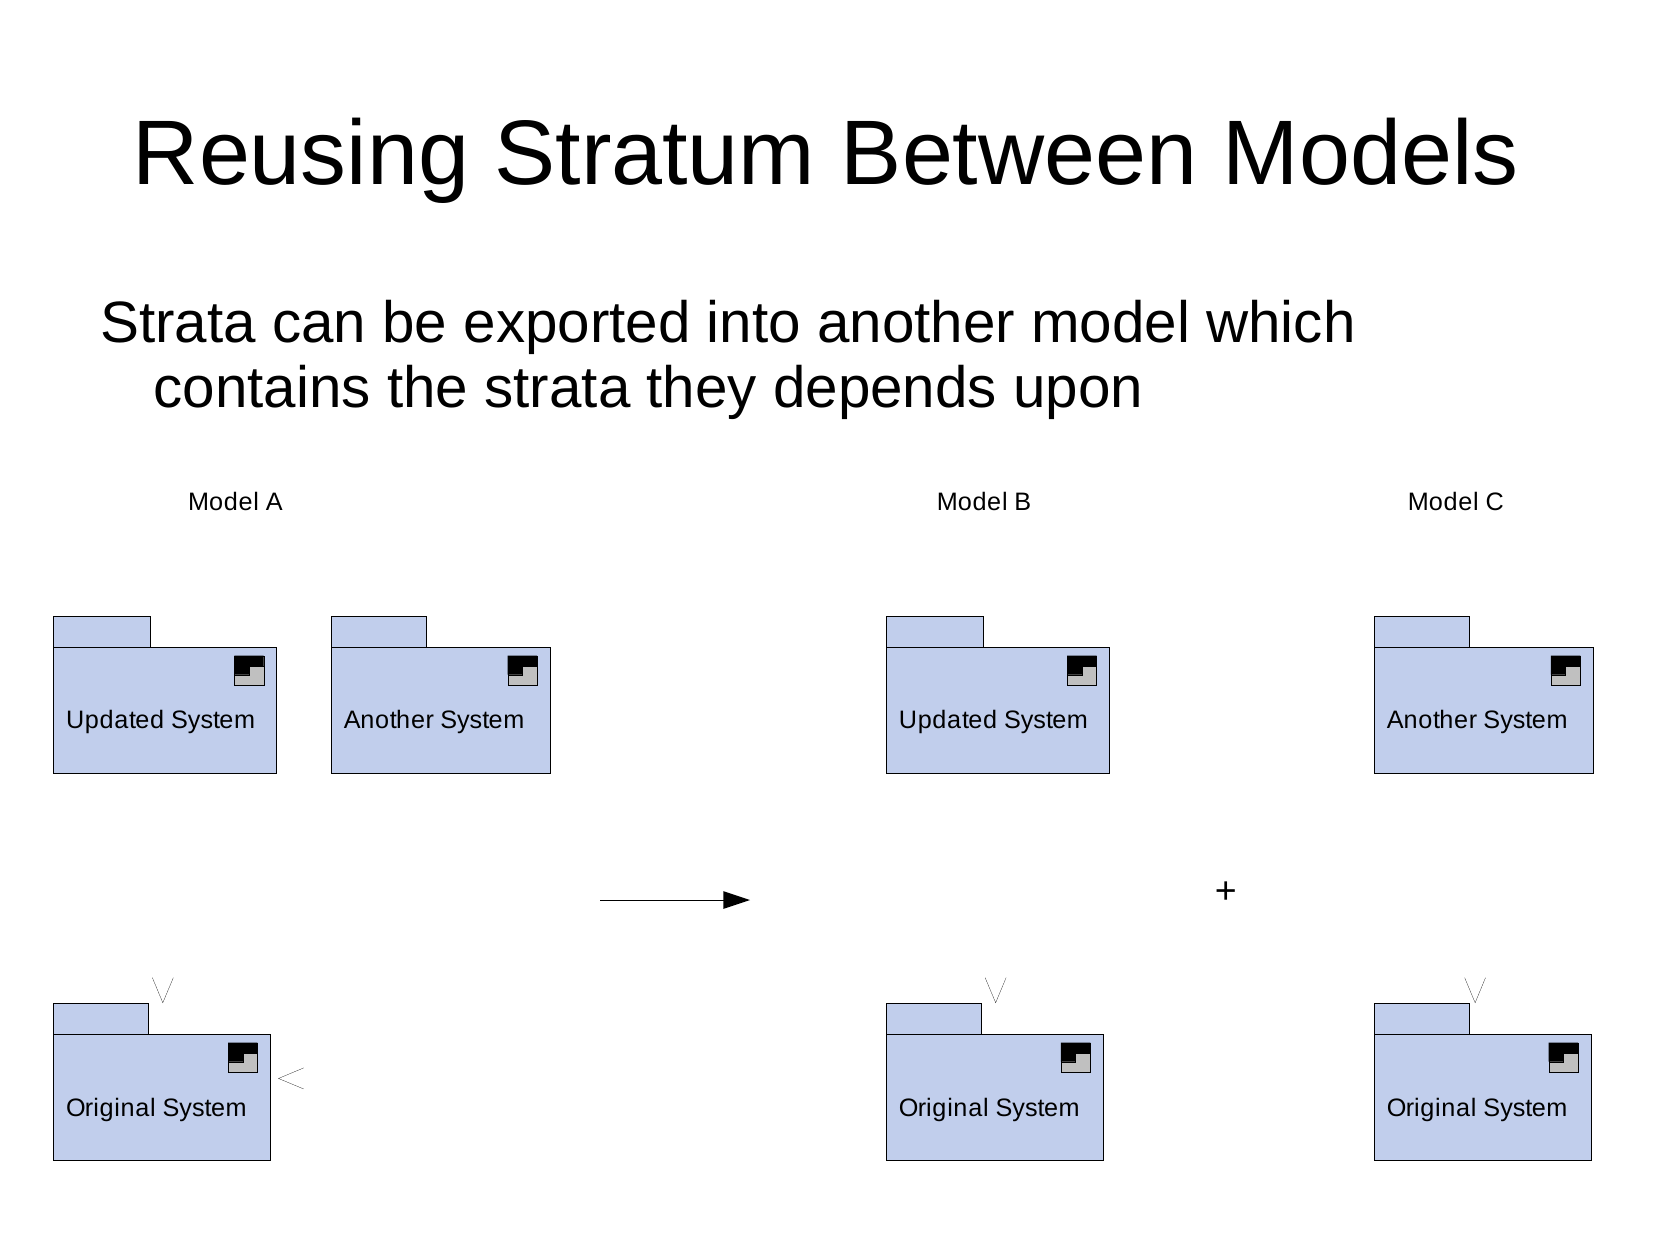

# Reusing Stratum Between Models
Strata can be exported into another model which contains the strata they depends upon
+